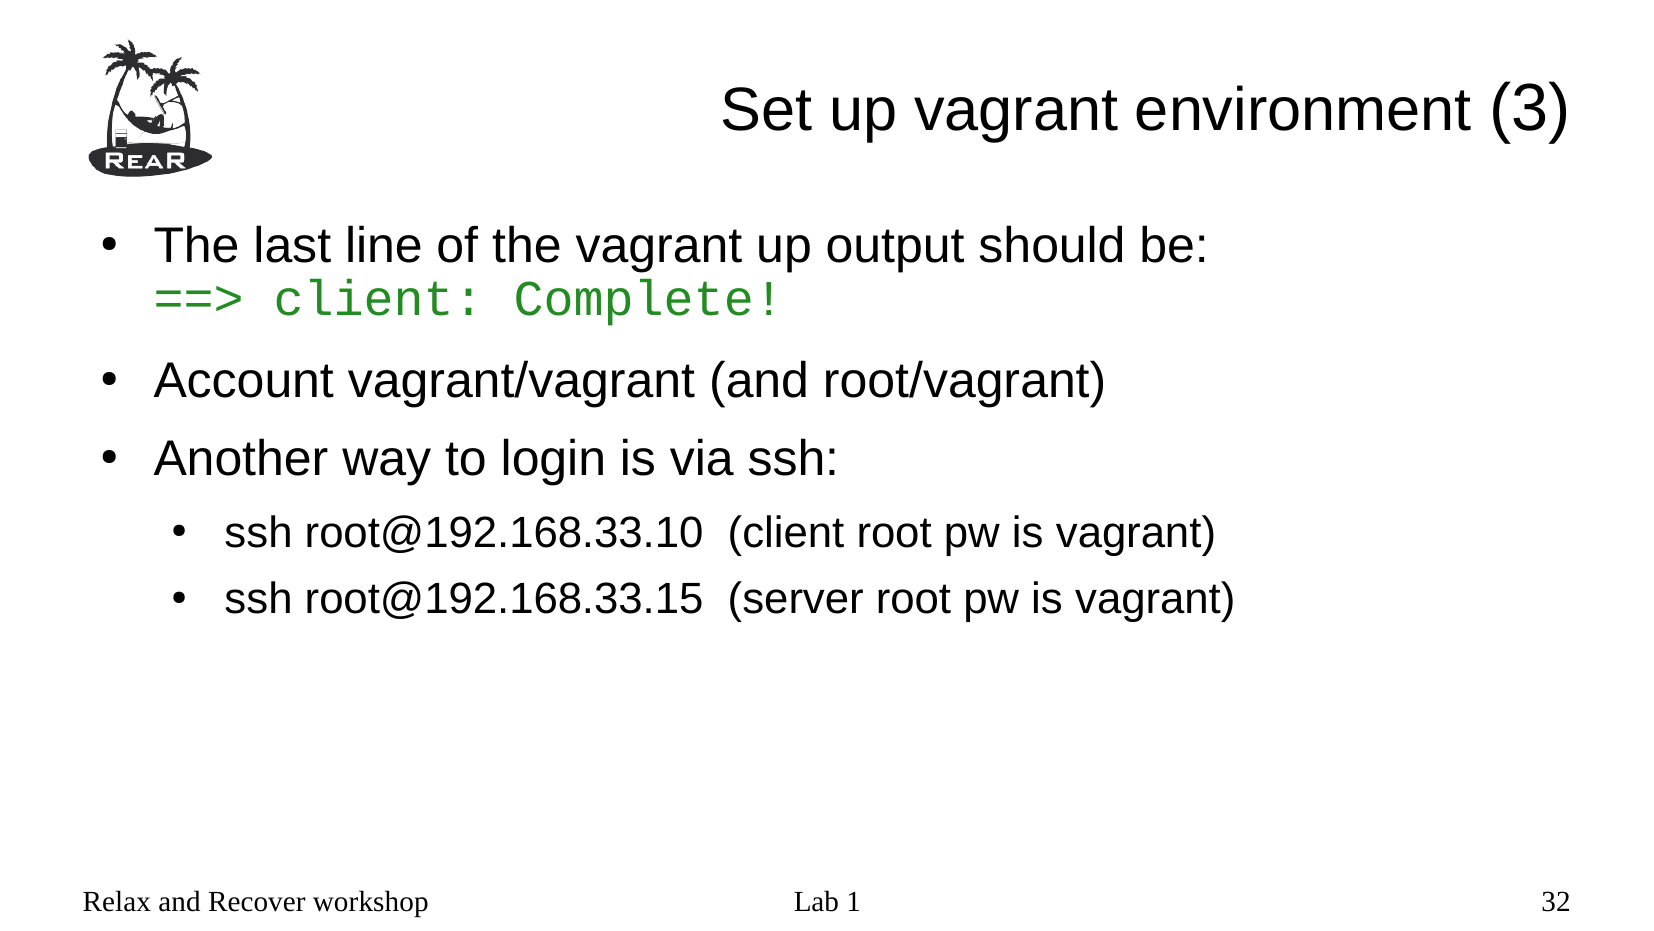

# Set up vagrant environment (3)
The last line of the vagrant up output should be:
==> client: Complete!
Account vagrant/vagrant (and root/vagrant)
Another way to login is via ssh:
ssh root@192.168.33.10 (client root pw is vagrant)
ssh root@192.168.33.15 (server root pw is vagrant)
Relax and Recover workshop
Lab 1
32